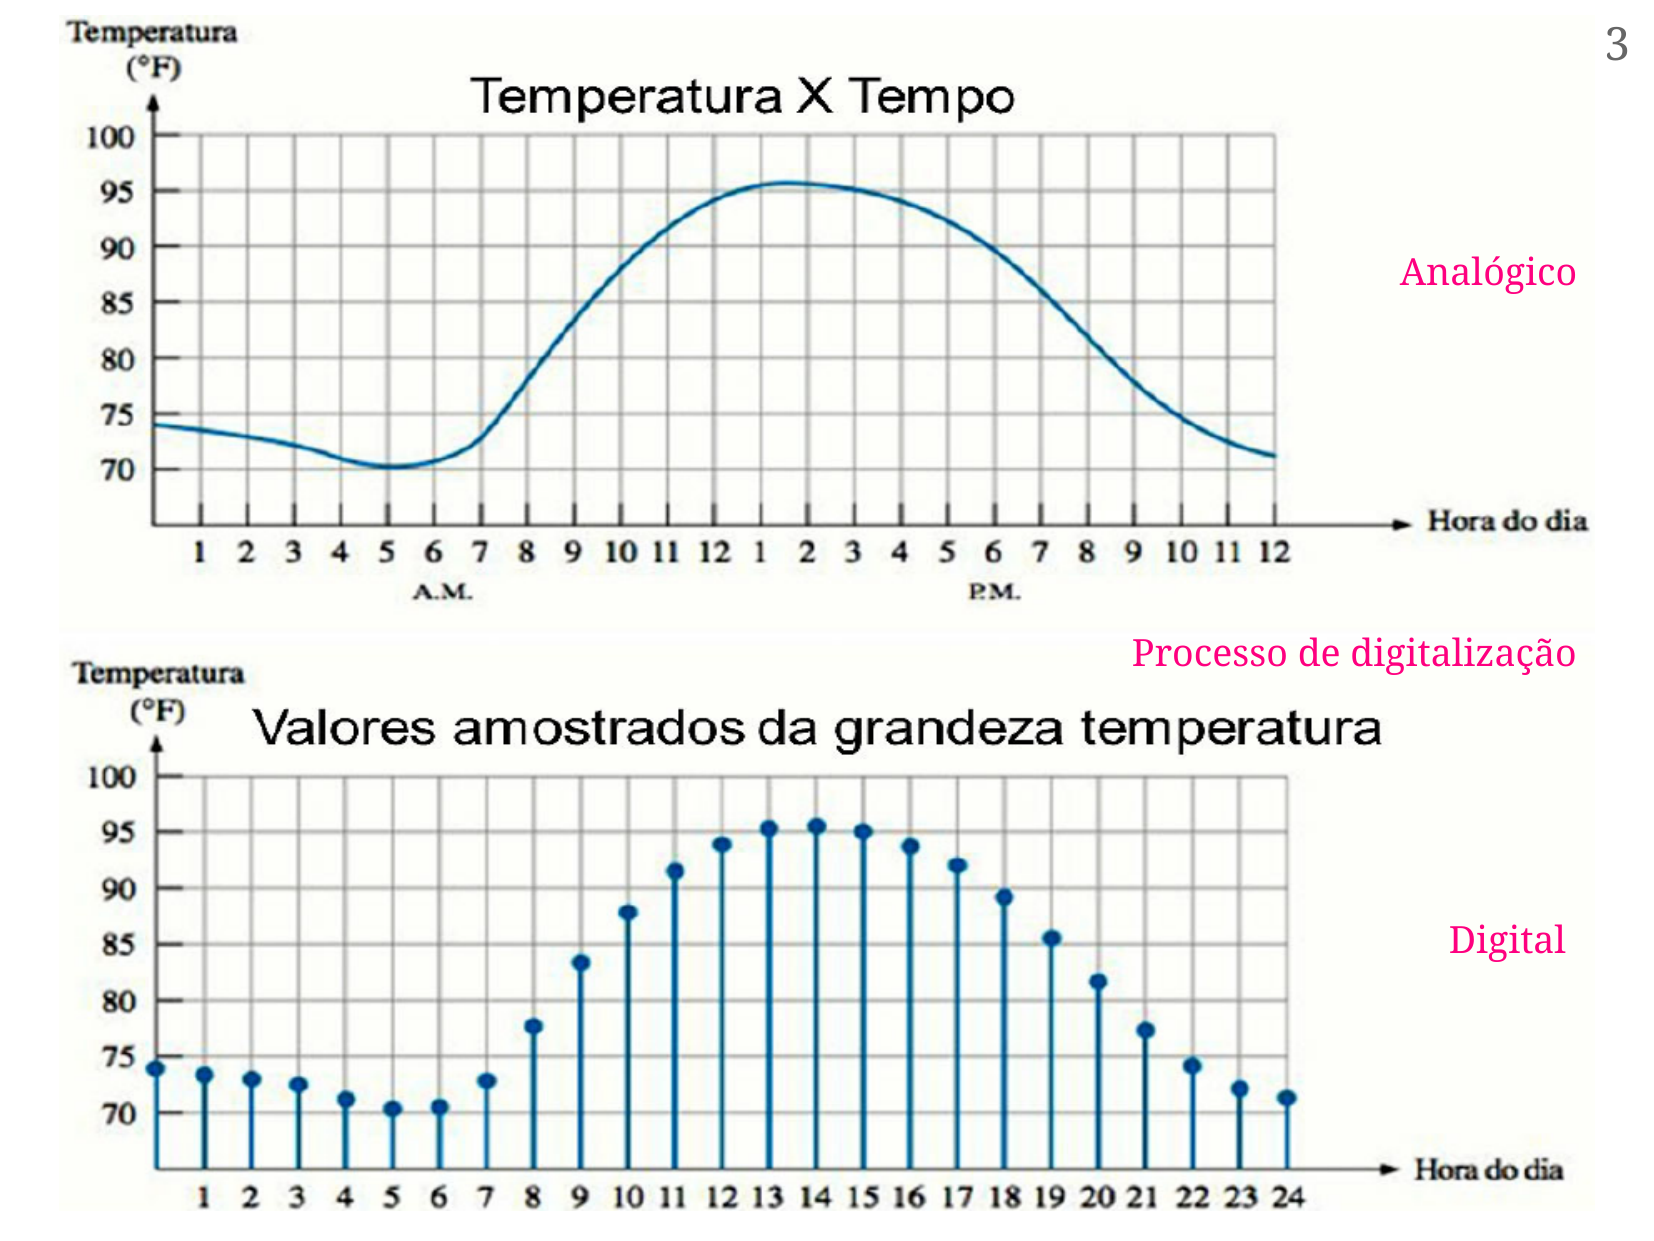

3
#
Analógico
Processo de digitalização
Digital